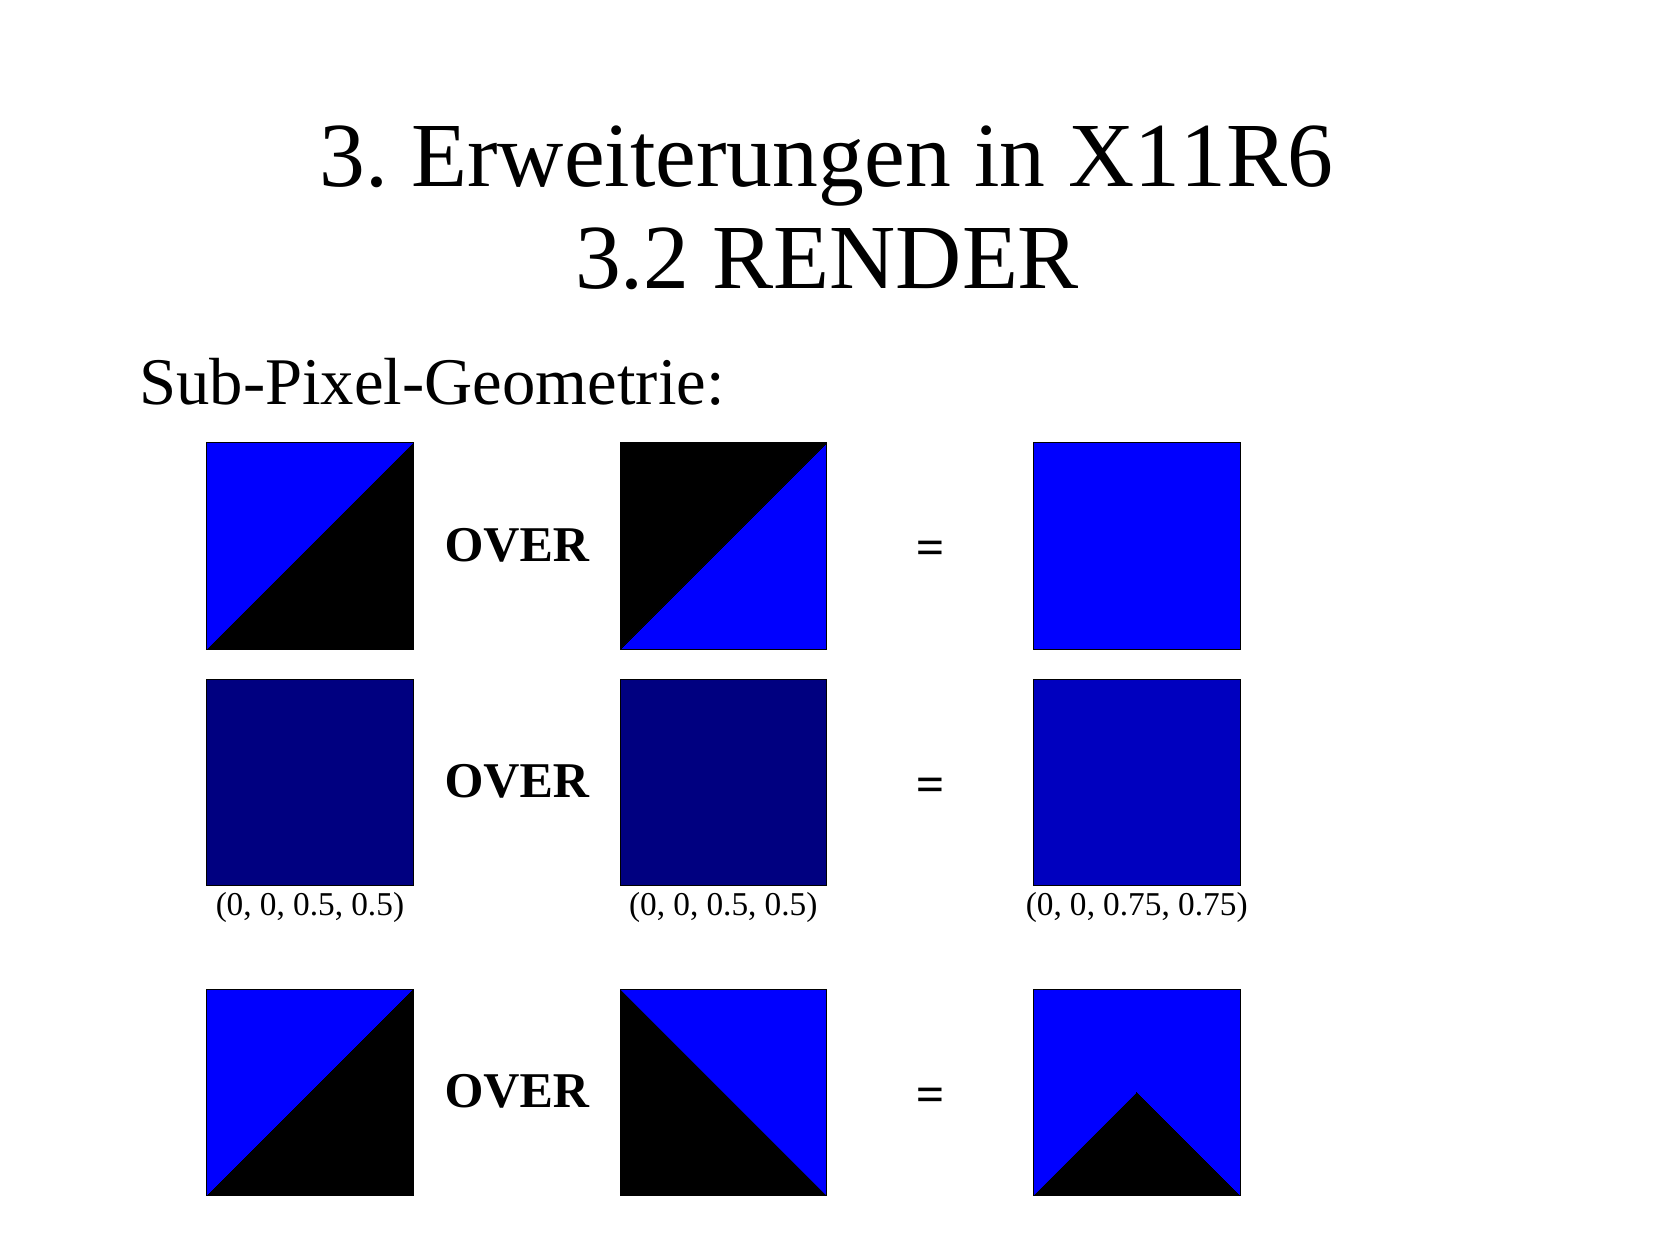

# 3. Erweiterungen in X11R6 3.2 RENDER
Sub-Pixel-Geometrie:
OVER
=
OVER
=
(0, 0, 0.5, 0.5)
(0, 0, 0.5, 0.5)
(0, 0, 0.75, 0.75)
OVER
=